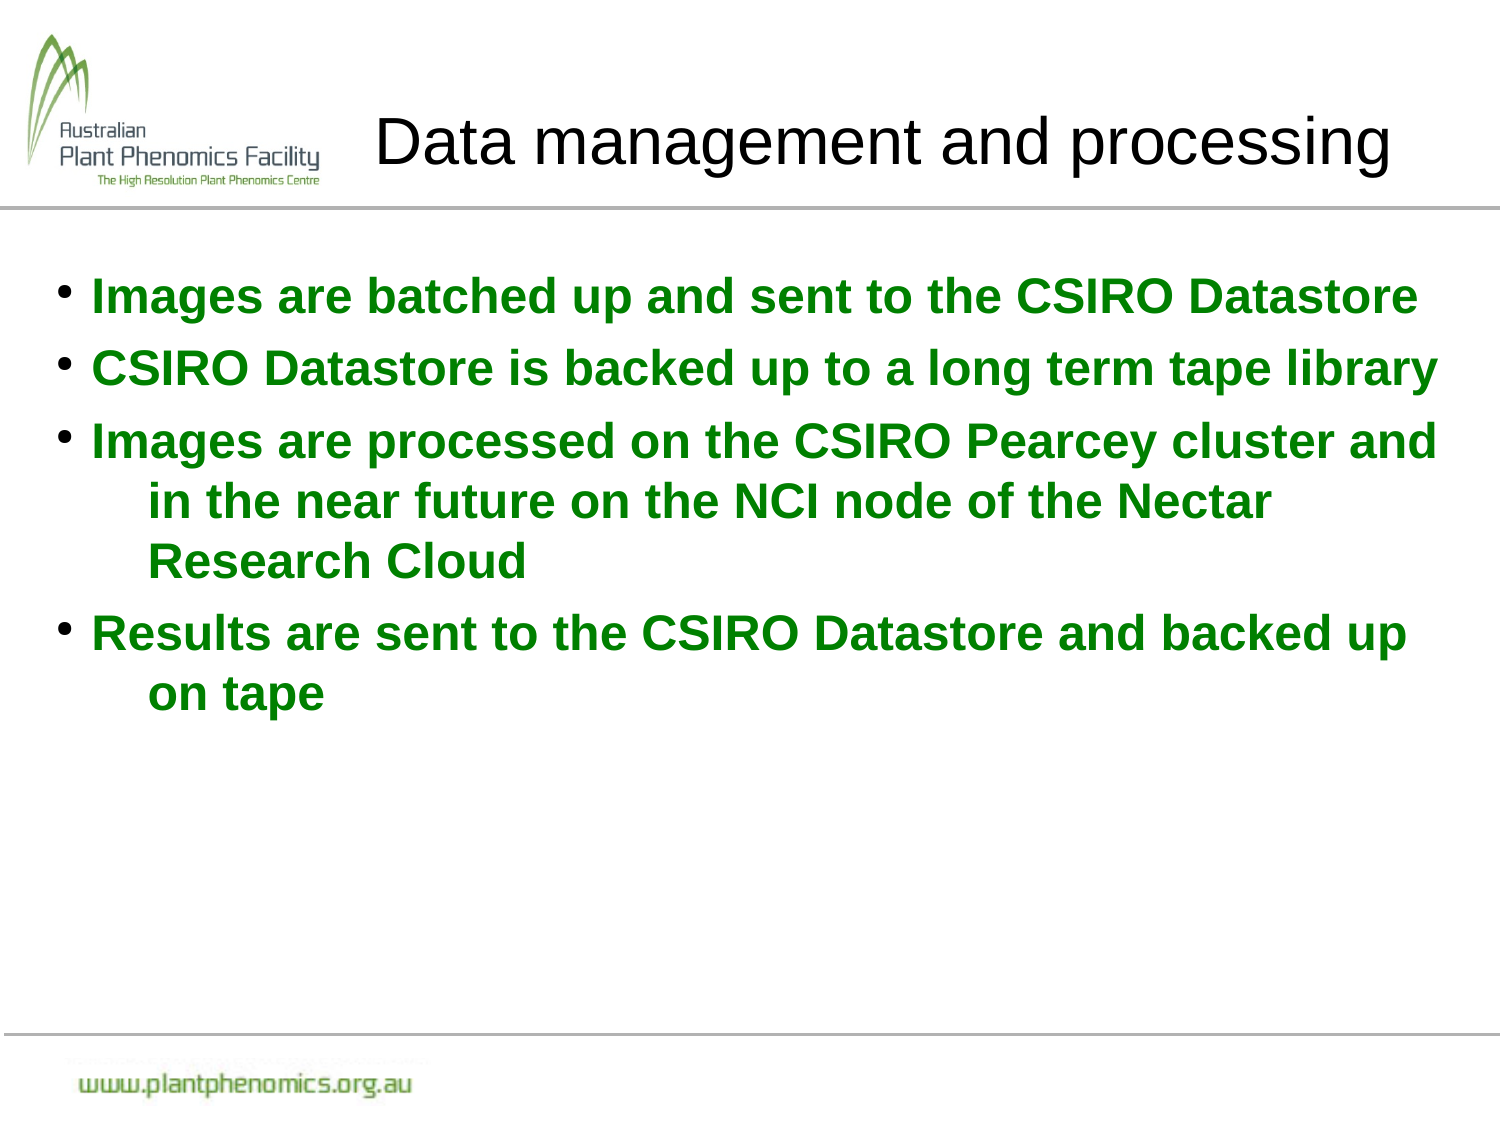

# Data management and processing
Images are batched up and sent to the CSIRO Datastore
CSIRO Datastore is backed up to a long term tape library
Images are processed on the CSIRO Pearcey cluster and in the near future on the NCI node of the Nectar Research Cloud
Results are sent to the CSIRO Datastore and backed up on tape